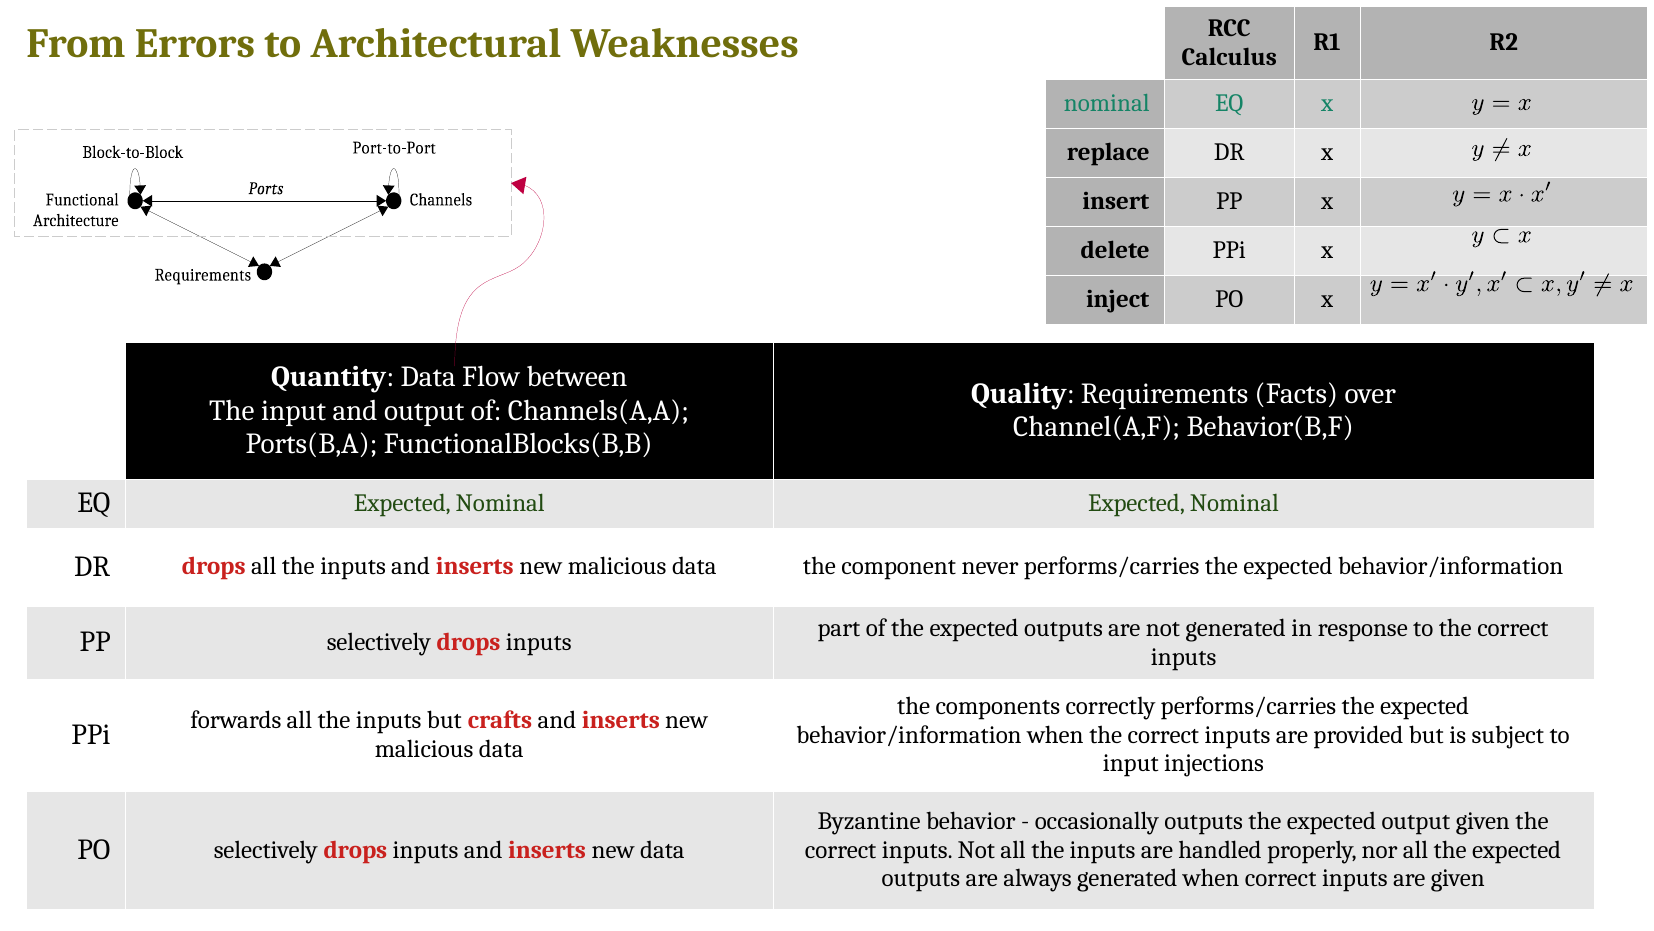

| | RCC Calculus | R1 | R2 |
| --- | --- | --- | --- |
| nominal | EQ | x | |
| replace | DR | x | |
| insert | PP | x | |
| delete | PPi | x | |
| inject | PO | x | |
From Errors to Architectural Weaknesses
| | Quantity: Data Flow between The input and output of: Channels(A,A); Ports(B,A); FunctionalBlocks(B,B) | Quality: Requirements (Facts) over Channel(A,F); Behavior(B,F) |
| --- | --- | --- |
| EQ | Expected, Nominal | Expected, Nominal |
| DR | drops all the inputs and inserts new malicious data | the component never performs/carries the expected behavior/information |
| PP | selectively drops inputs | part of the expected outputs are not generated in response to the correct inputs |
| PPi | forwards all the inputs but crafts and inserts new malicious data | the components correctly performs/carries the expected behavior/information when the correct inputs are provided but is subject to input injections |
| PO | selectively drops inputs and inserts new data | Byzantine behavior - occasionally outputs the expected output given the correct inputs. Not all the inputs are handled properly, nor all the expected outputs are always generated when correct inputs are given |